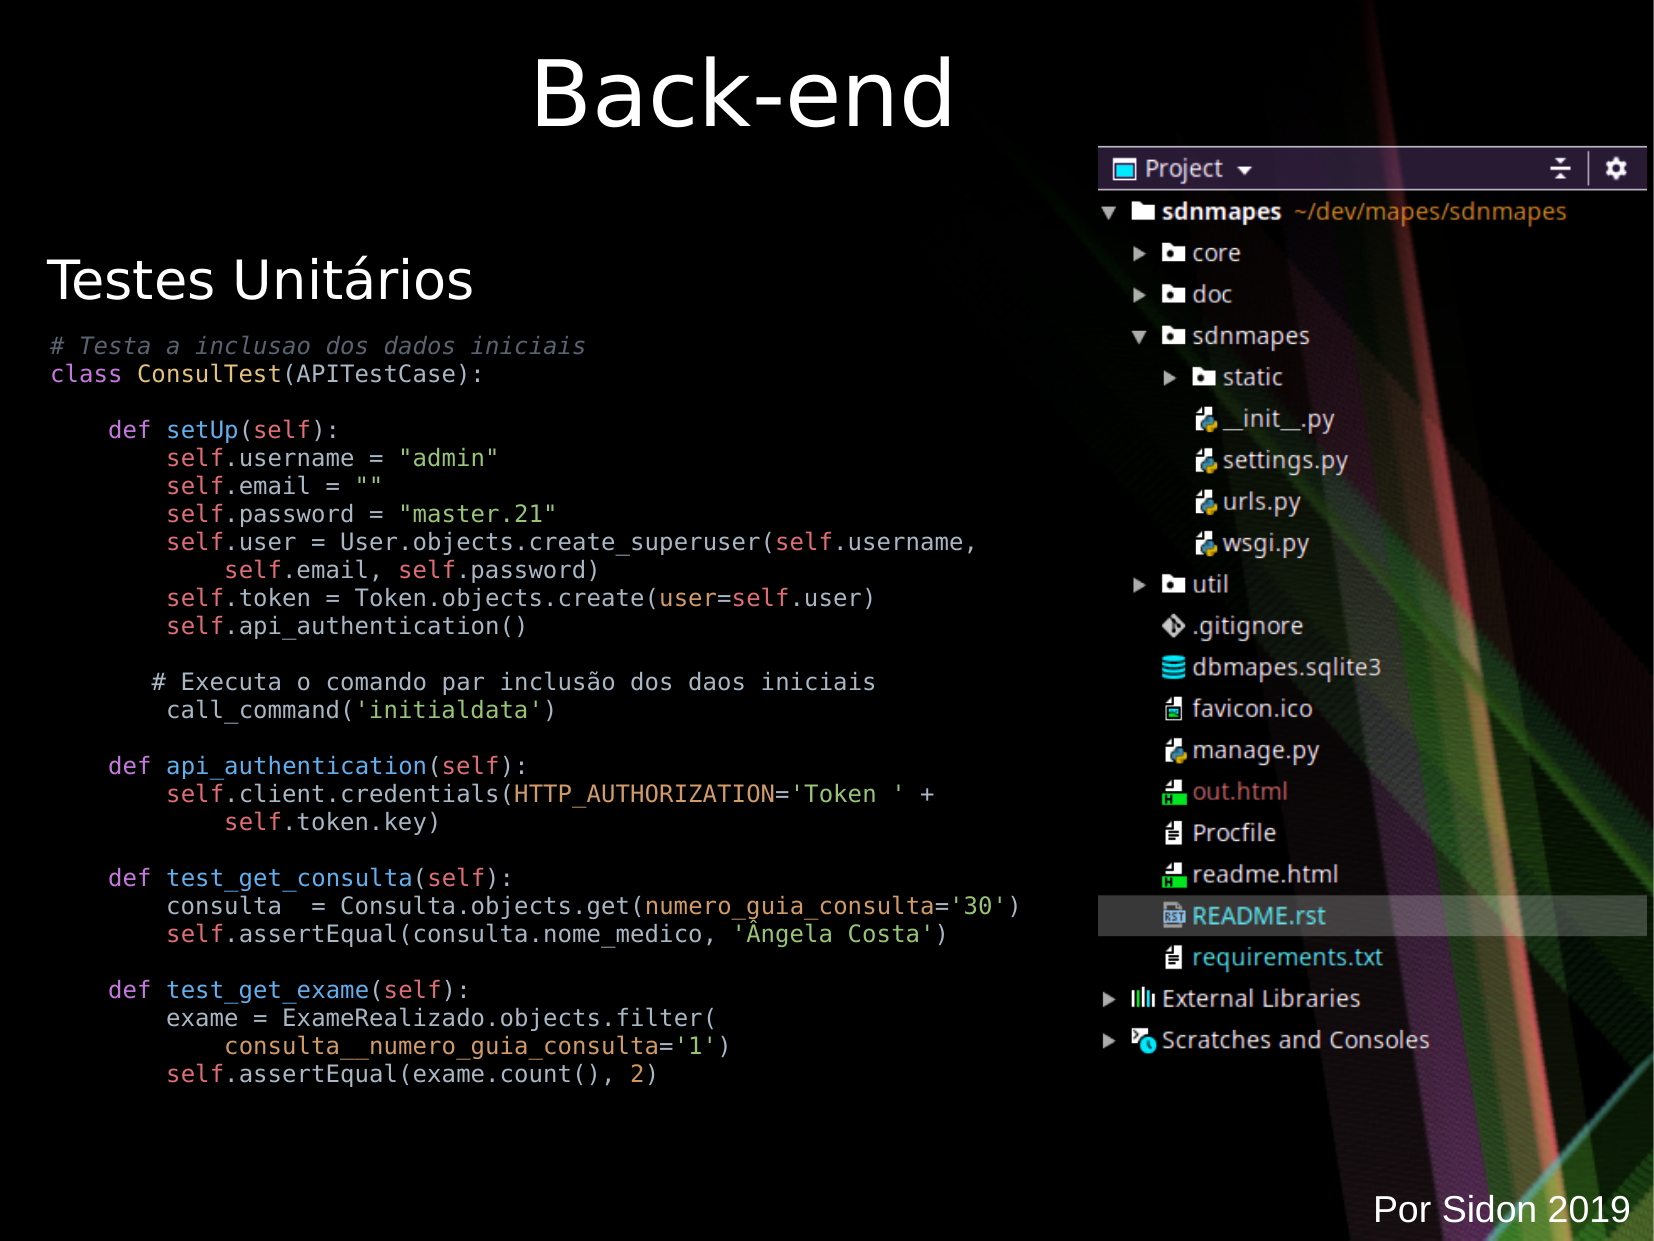

# Back-end
Testes Unitários
# Testa a inclusao dos dados iniciais class ConsulTest(APITestCase): def setUp(self): self.username = "admin" self.email = "" self.password = "master.21" self.user = User.objects.create_superuser(self.username,
 self.email, self.password)
 self.token = Token.objects.create(user=self.user)
 self.api_authentication()
 # Executa o comando par inclusão dos daos iniciais
 call_command('initialdata')
 def api_authentication(self):
 self.client.credentials(HTTP_AUTHORIZATION='Token ' +
 self.token.key)
 def test_get_consulta(self):
 consulta = Consulta.objects.get(numero_guia_consulta='30')
 self.assertEqual(consulta.nome_medico, 'Ângela Costa')
 def test_get_exame(self):
 exame = ExameRealizado.objects.filter(
 consulta__numero_guia_consulta='1')
 self.assertEqual(exame.count(), 2)
Por Sidon 2019